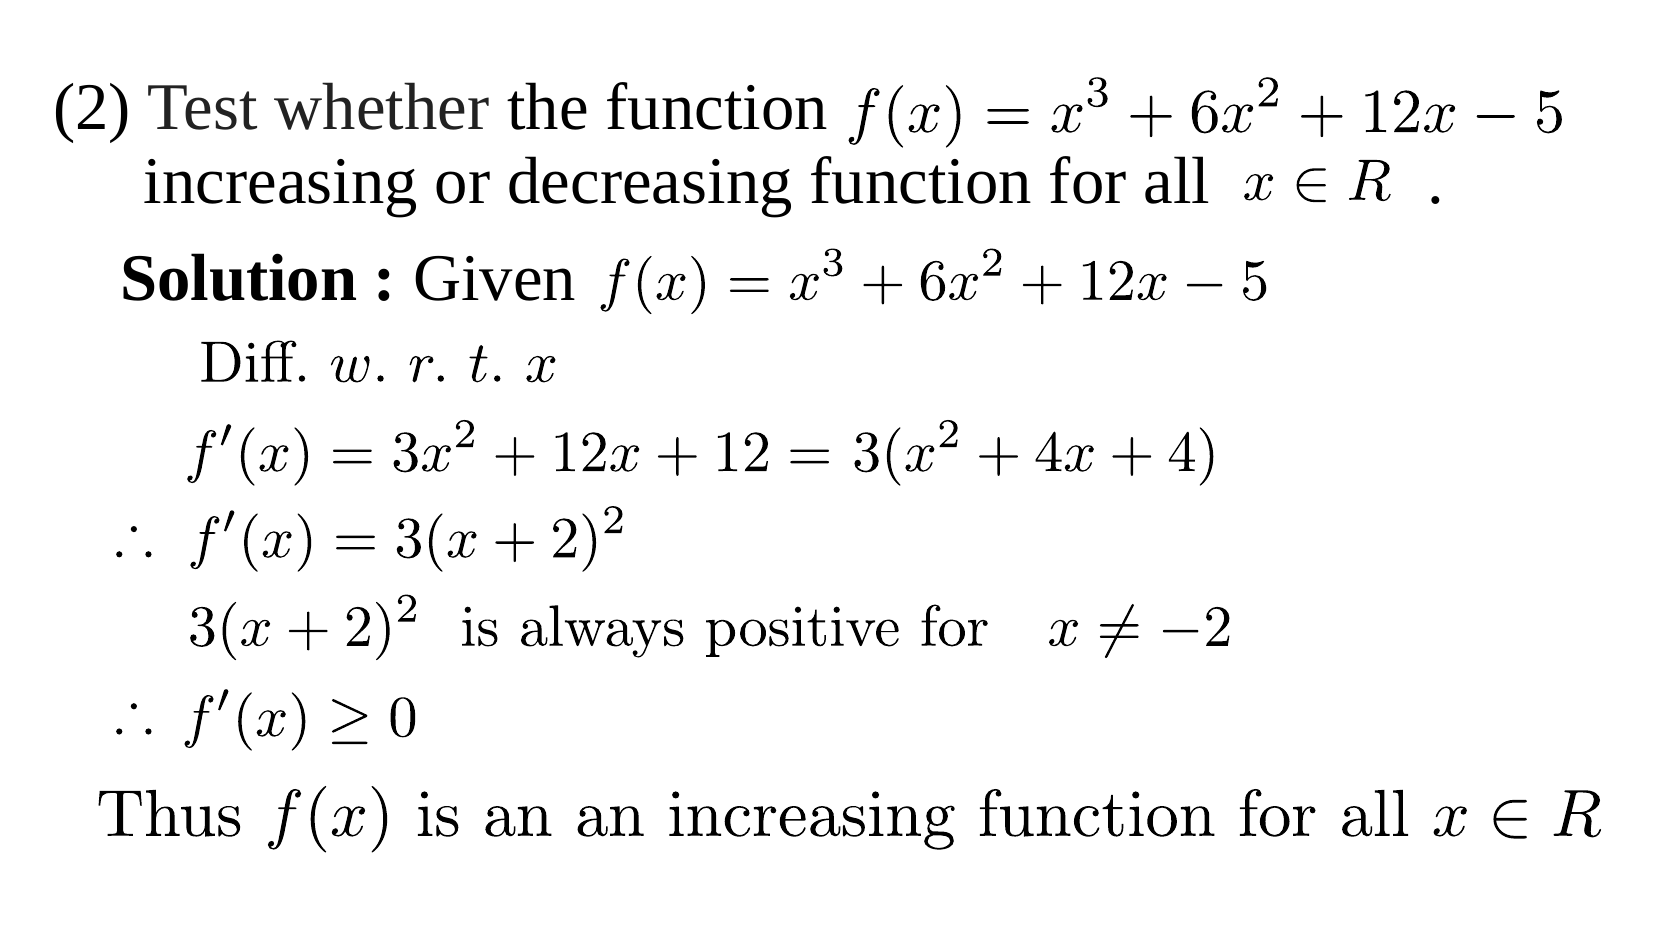

# (2) Test whether the function increasing or decreasing function for all . Solution : Given